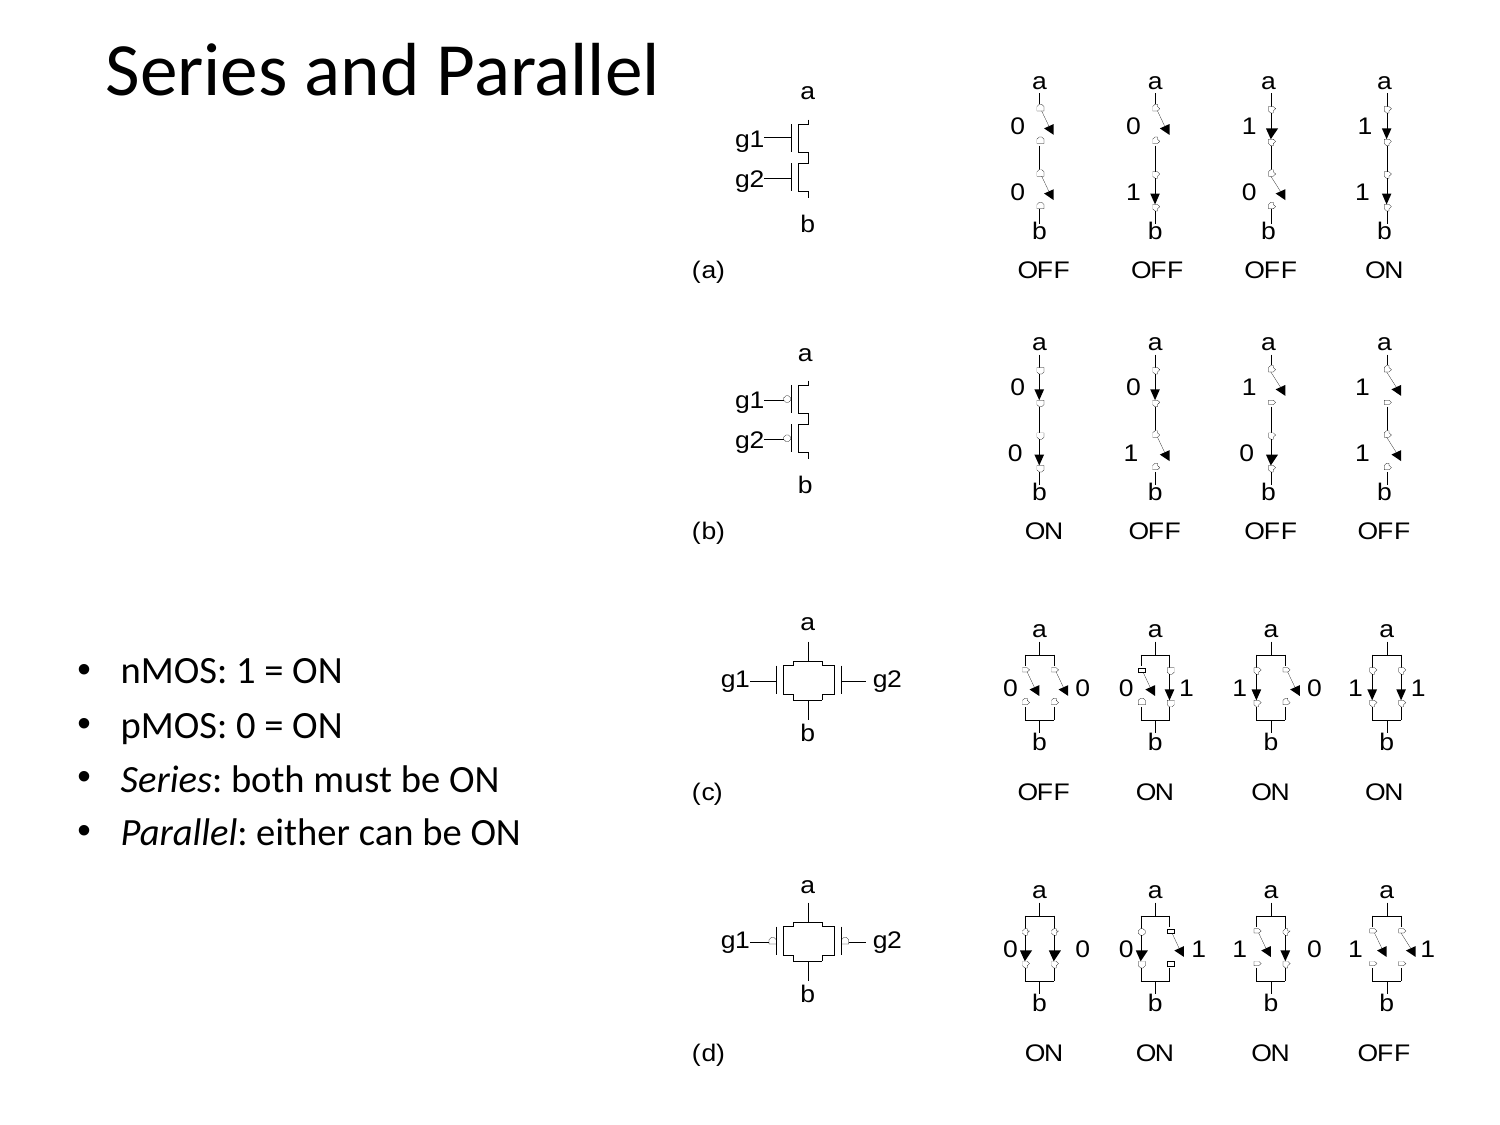

# Series and Parallel
nMOS: 1 = ON
pMOS: 0 = ON
Series: both must be ON
Parallel: either can be ON